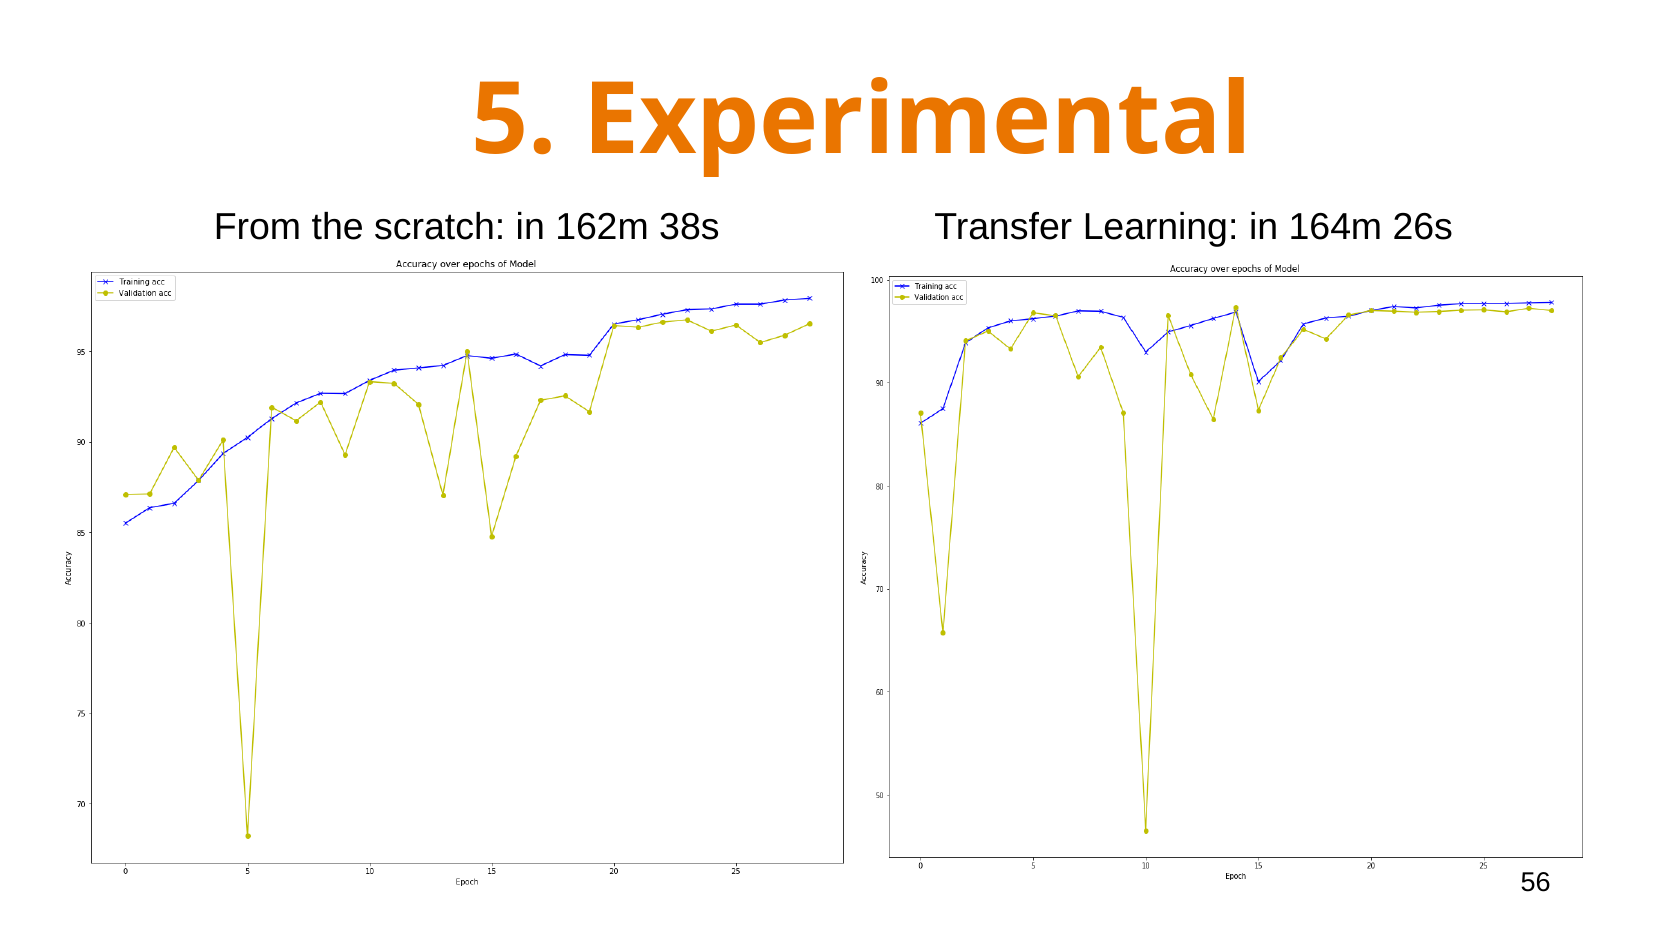

# 5. Experimental
From the scratch: in 162m 38s
Transfer Learning: in 164m 26s